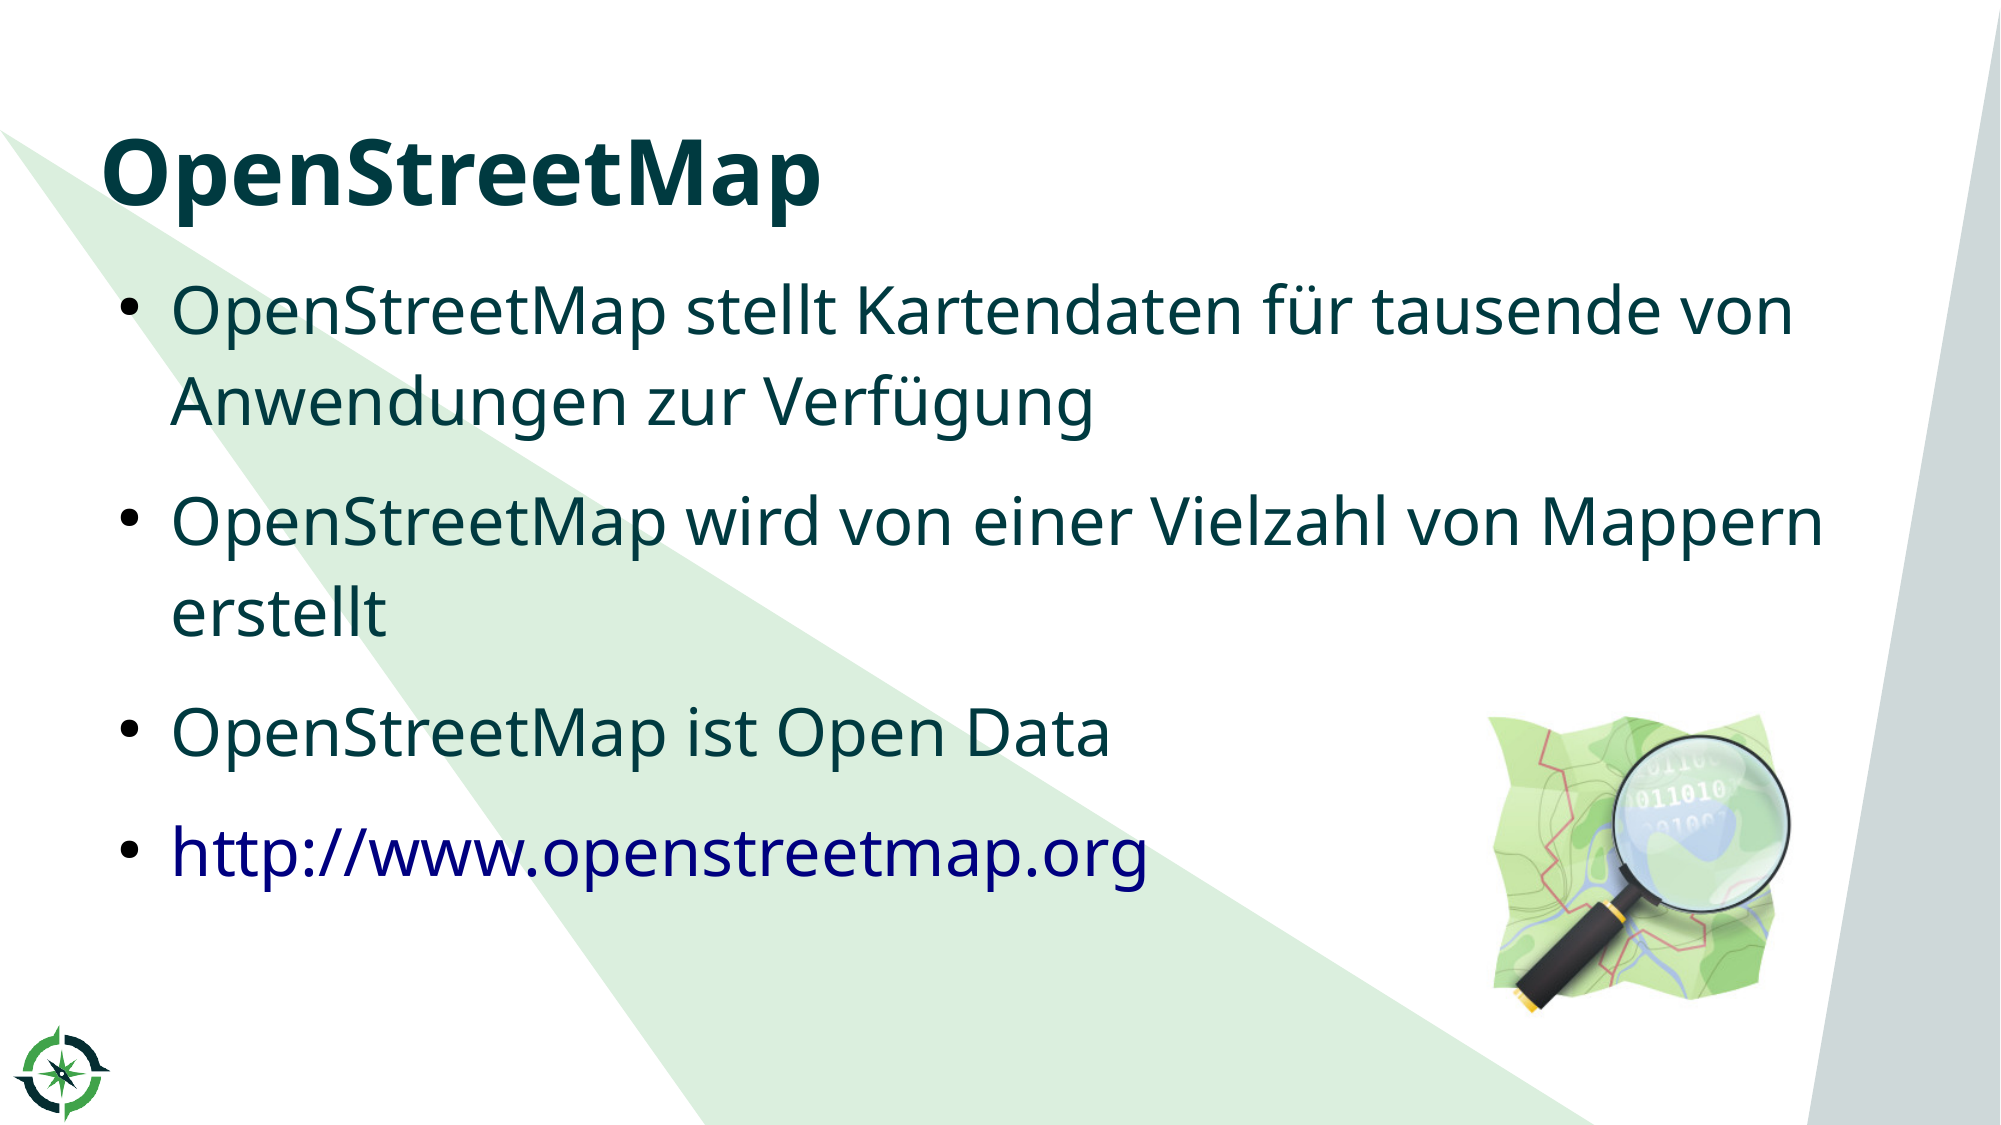

# OpenStreetMap
OpenStreetMap stellt Kartendaten für tausende von Anwendungen zur Verfügung
OpenStreetMap wird von einer Vielzahl von Mappern erstellt
OpenStreetMap ist Open Data
http://www.openstreetmap.org